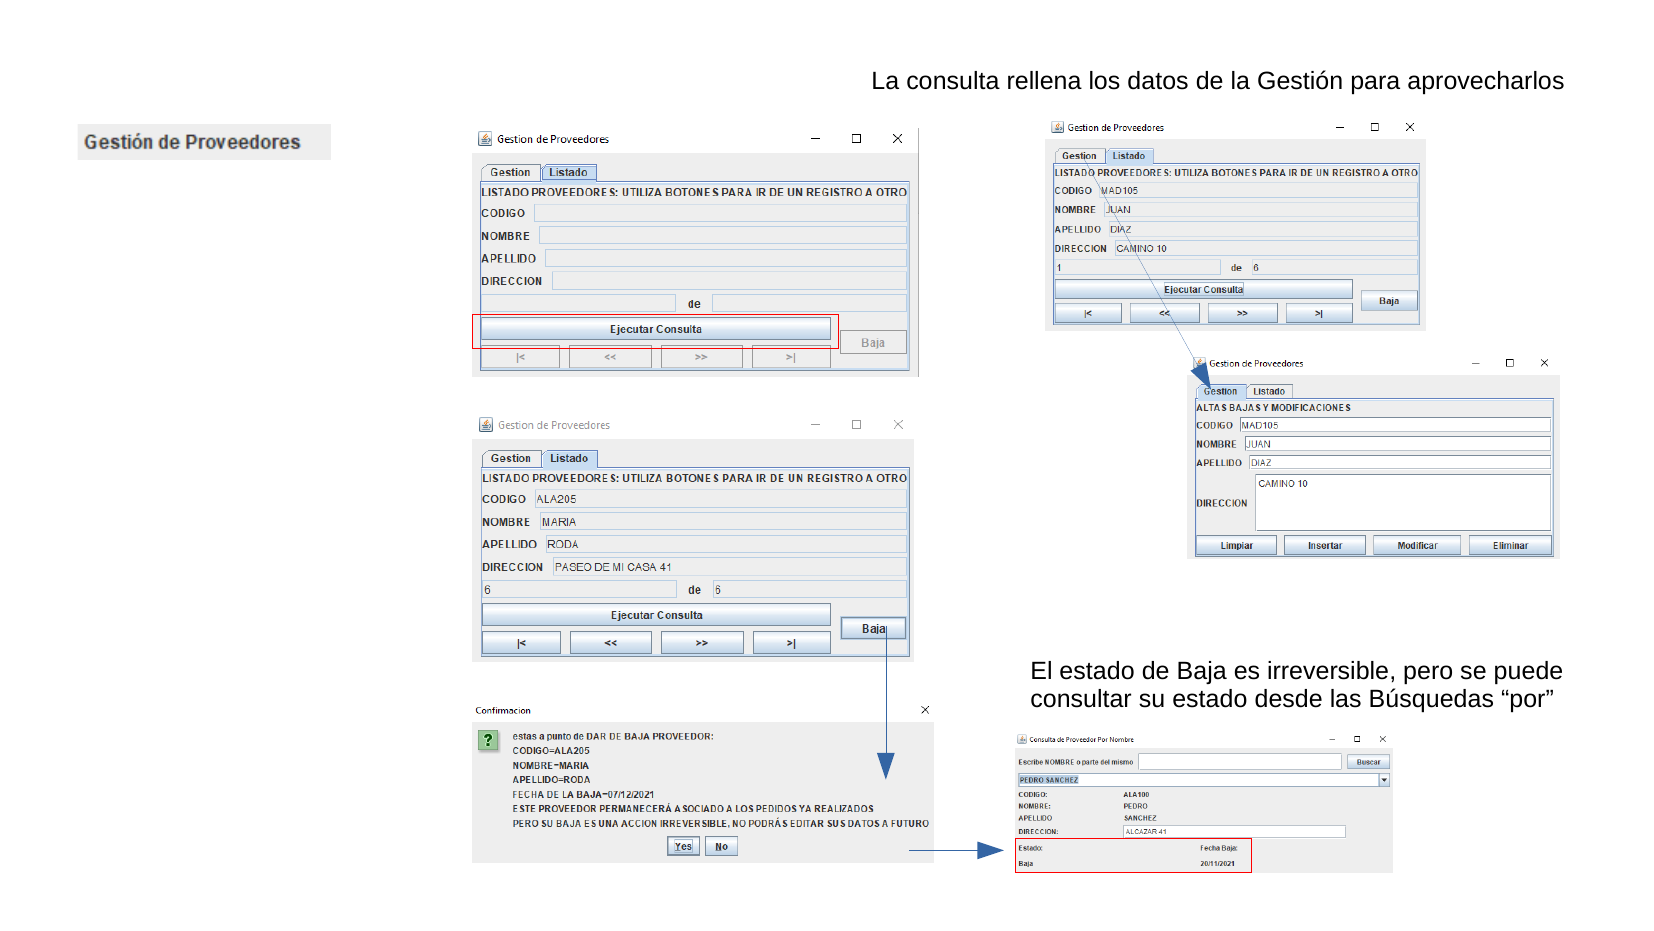

La consulta rellena los datos de la Gestión para aprovecharlos
El estado de Baja es irreversible, pero se puede consultar su estado desde las Búsquedas “por”